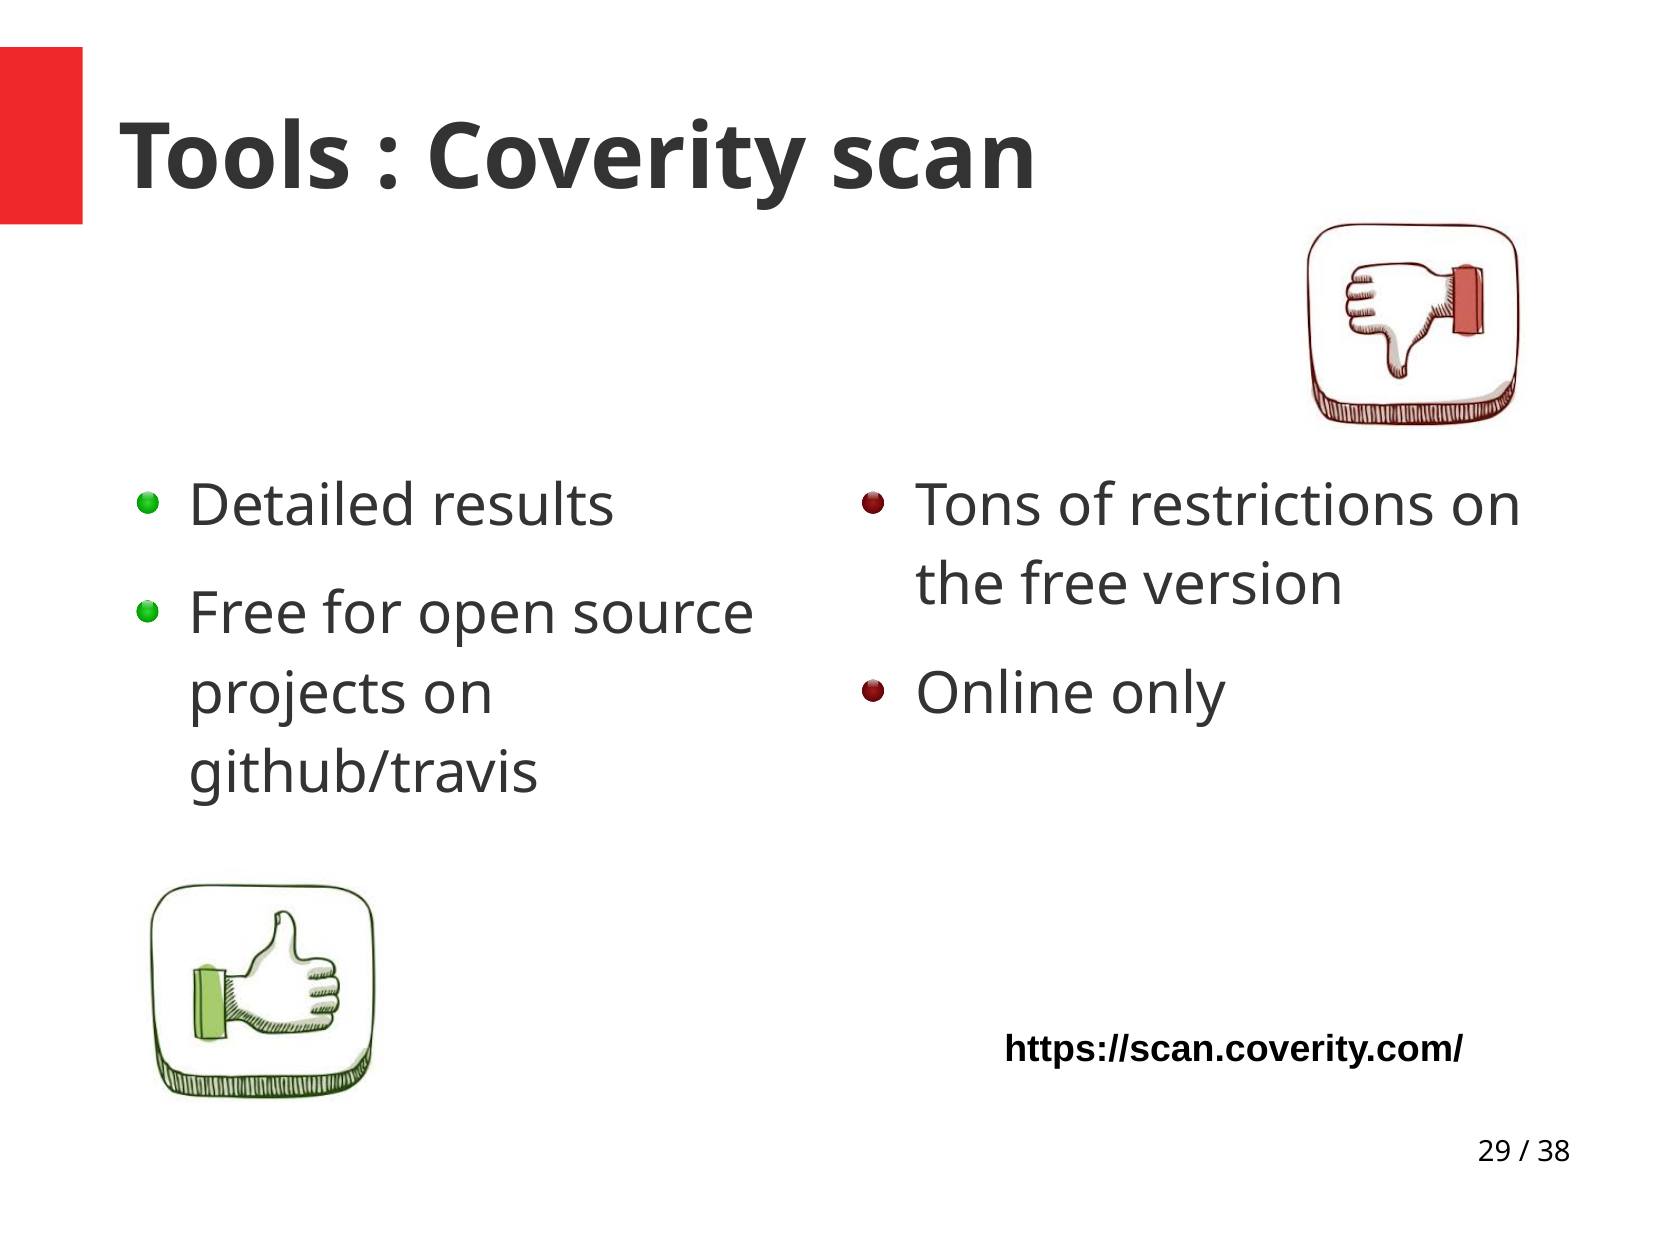

# Tools : Coverity scan
Detailed results
Free for open source projects on github/travis
Tons of restrictions on the free version
Online only
https://scan.coverity.com/
29